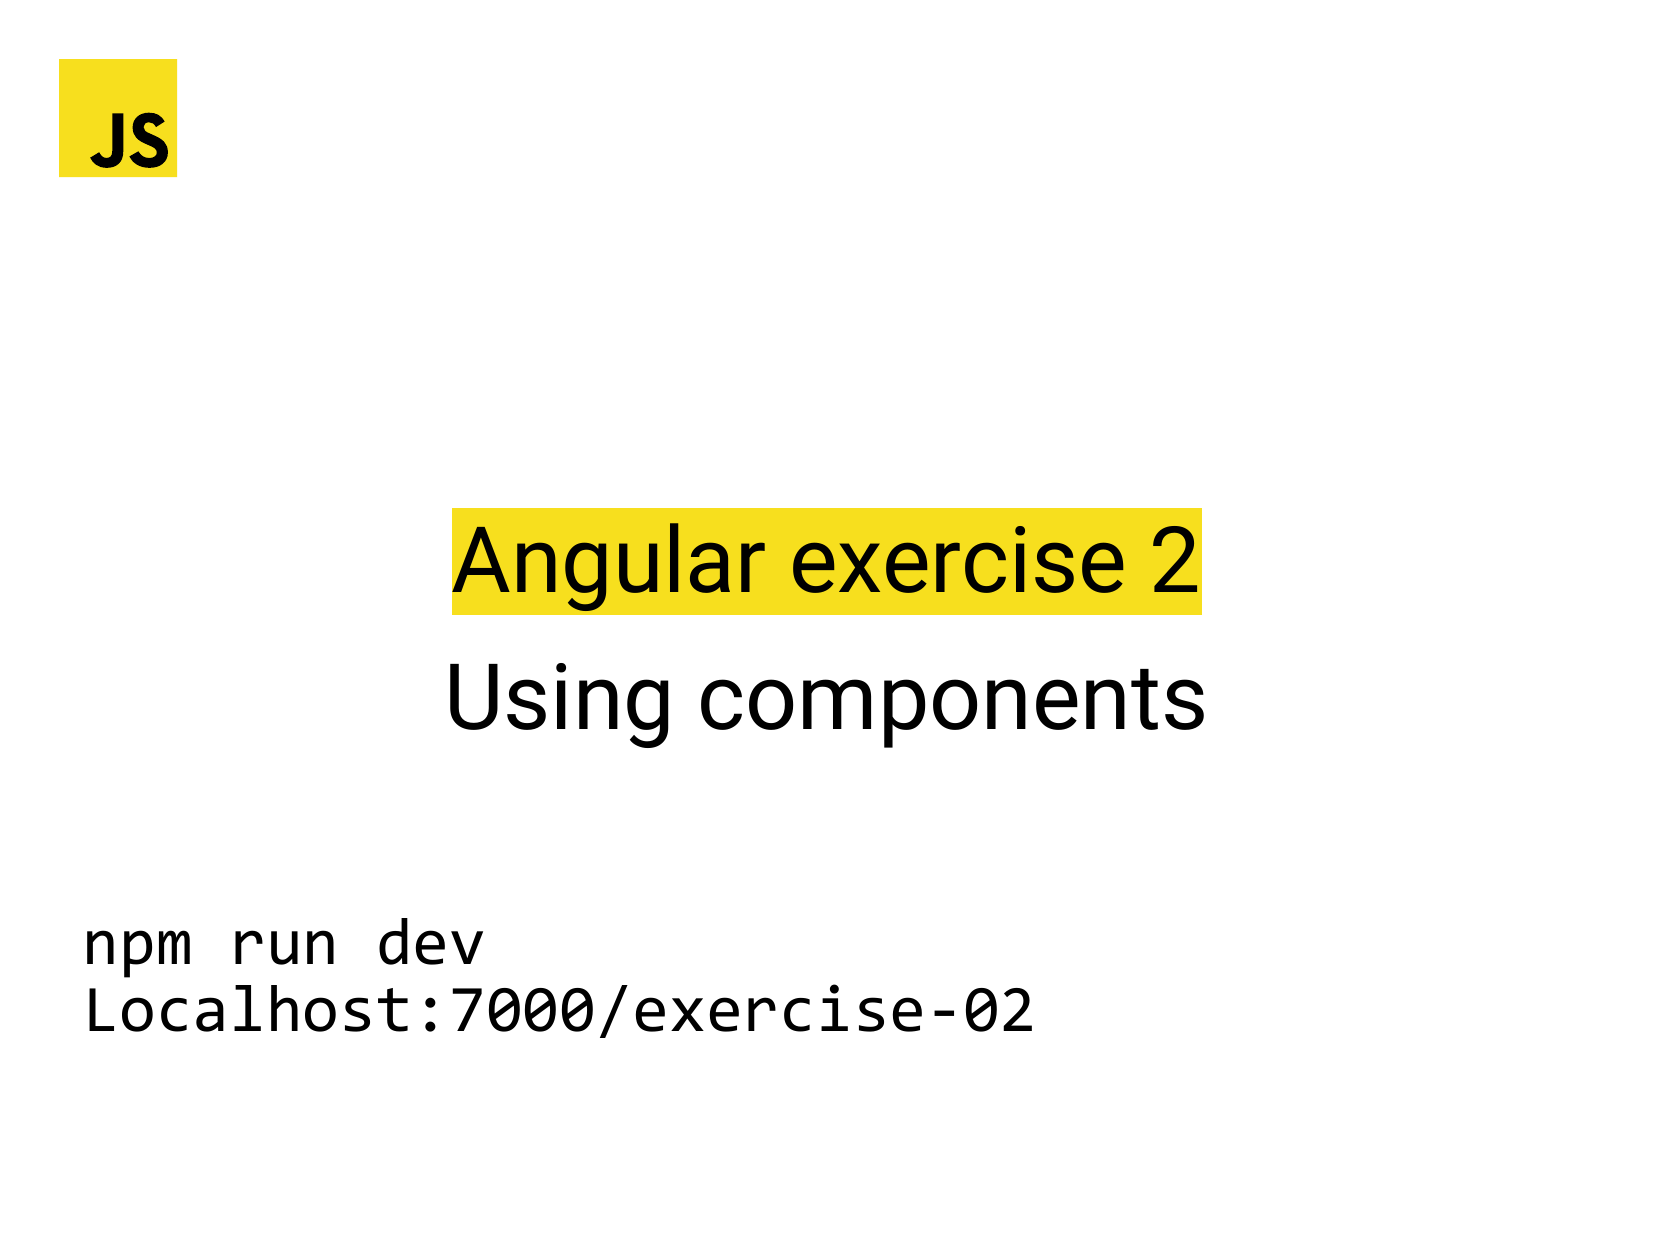

#
Angular exercise 2
Using components
npm run dev
Localhost:7000/exercise-02